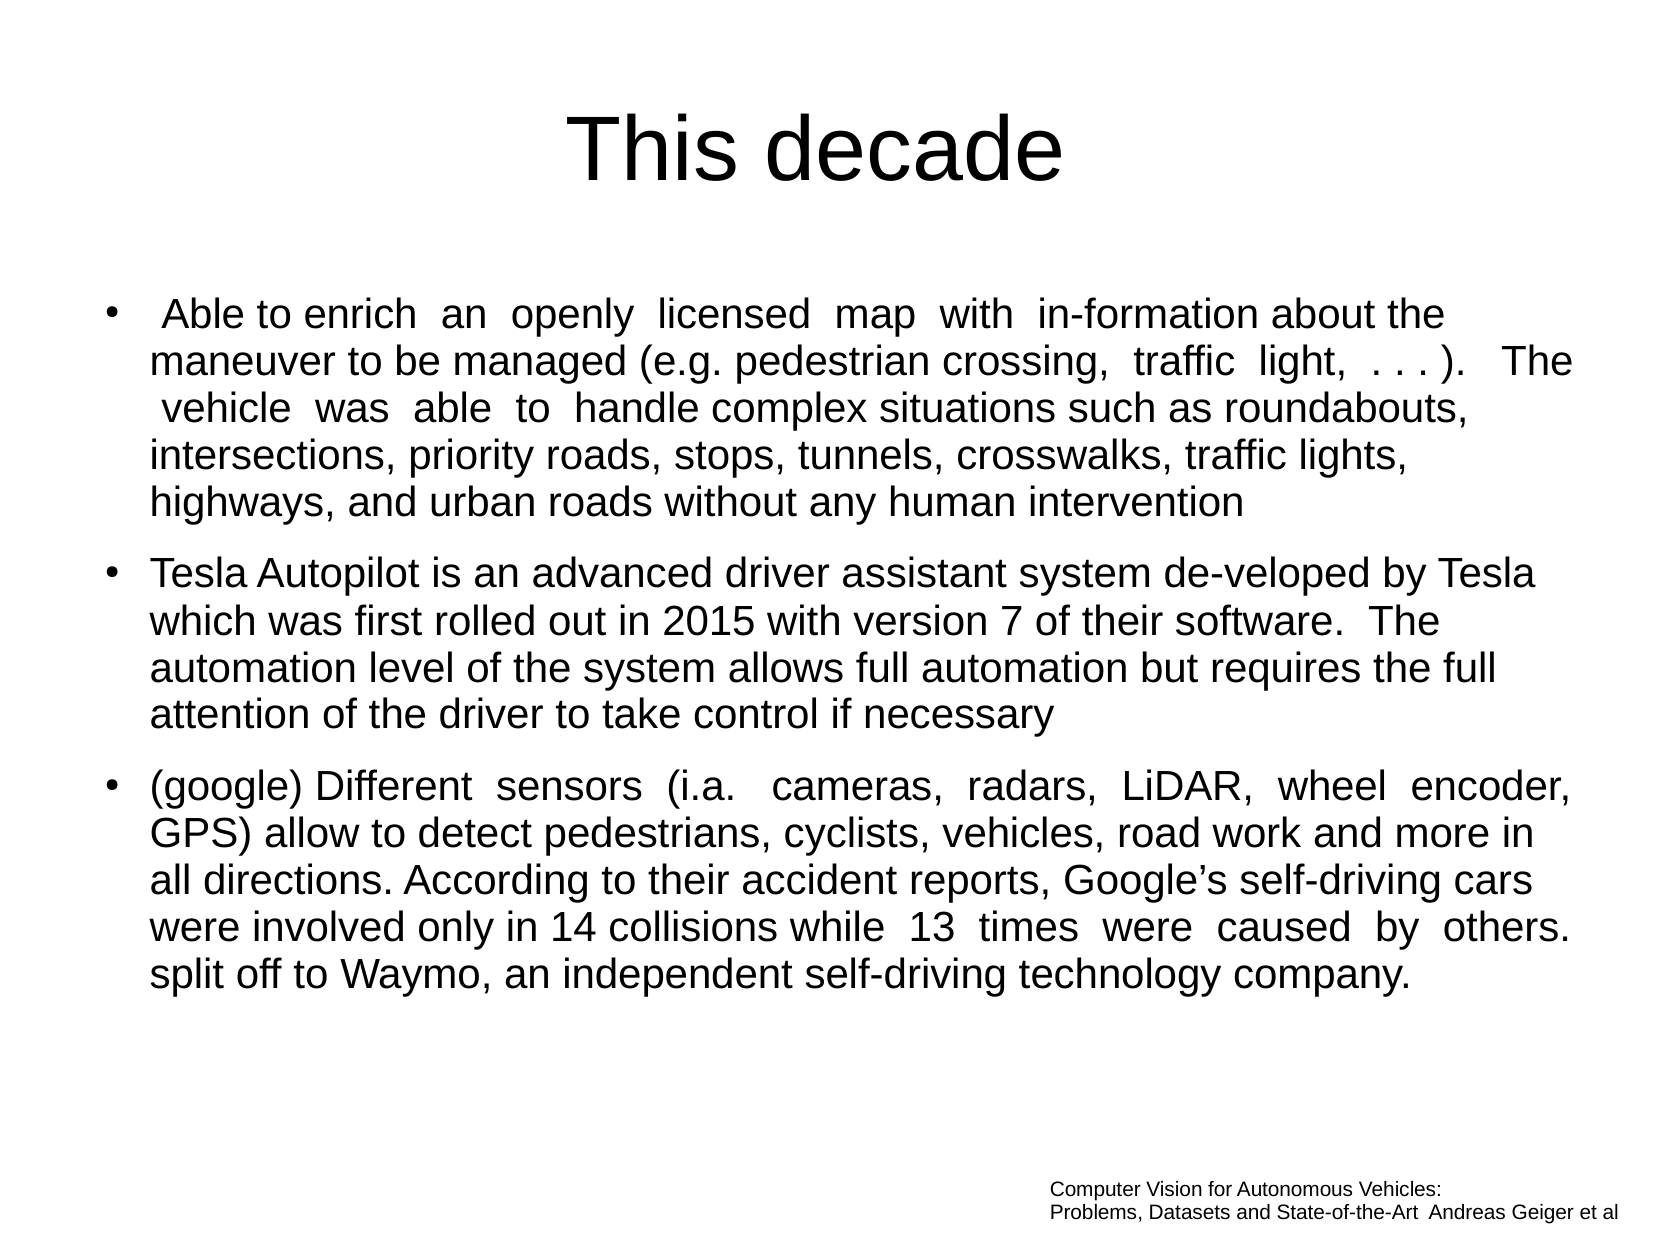

# This decade
 Able to enrich an openly licensed map with in-formation about the maneuver to be managed (e.g. pedestrian crossing, traffic light, . . . ). The vehicle was able to handle complex situations such as roundabouts, intersections, priority roads, stops, tunnels, crosswalks, traffic lights, highways, and urban roads without any human intervention
Tesla Autopilot is an advanced driver assistant system de-veloped by Tesla which was first rolled out in 2015 with version 7 of their software. The automation level of the system allows full automation but requires the full attention of the driver to take control if necessary
(google) Different sensors (i.a. cameras, radars, LiDAR, wheel encoder, GPS) allow to detect pedestrians, cyclists, vehicles, road work and more in all directions. According to their accident reports, Google’s self-driving cars were involved only in 14 collisions while 13 times were caused by others. split off to Waymo, an independent self-driving technology company.
Computer Vision for Autonomous Vehicles:
Problems, Datasets and State-of-the-Art Andreas Geiger et al